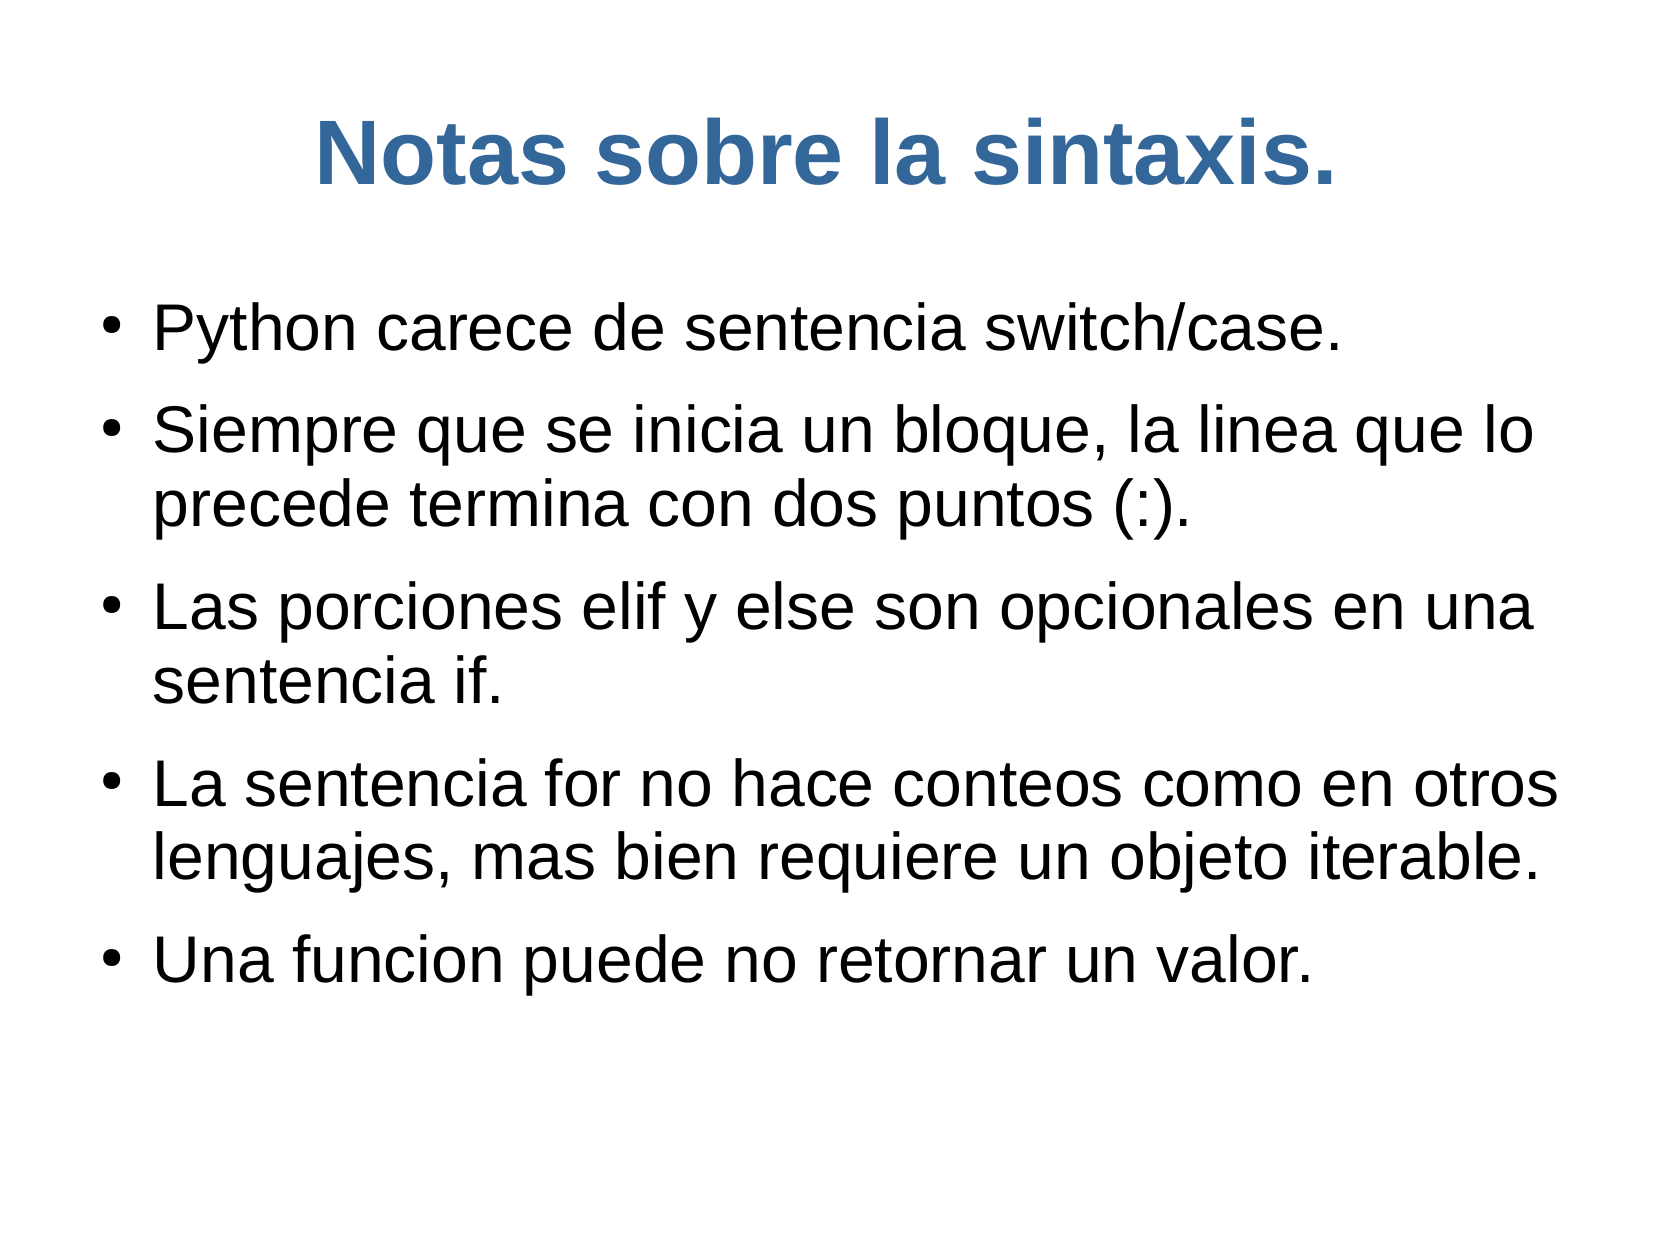

# Notas sobre la sintaxis.
Python carece de sentencia switch/case.
Siempre que se inicia un bloque, la linea que lo precede termina con dos puntos (:).
Las porciones elif y else son opcionales en una sentencia if.
La sentencia for no hace conteos como en otros lenguajes, mas bien requiere un objeto iterable.
Una funcion puede no retornar un valor.